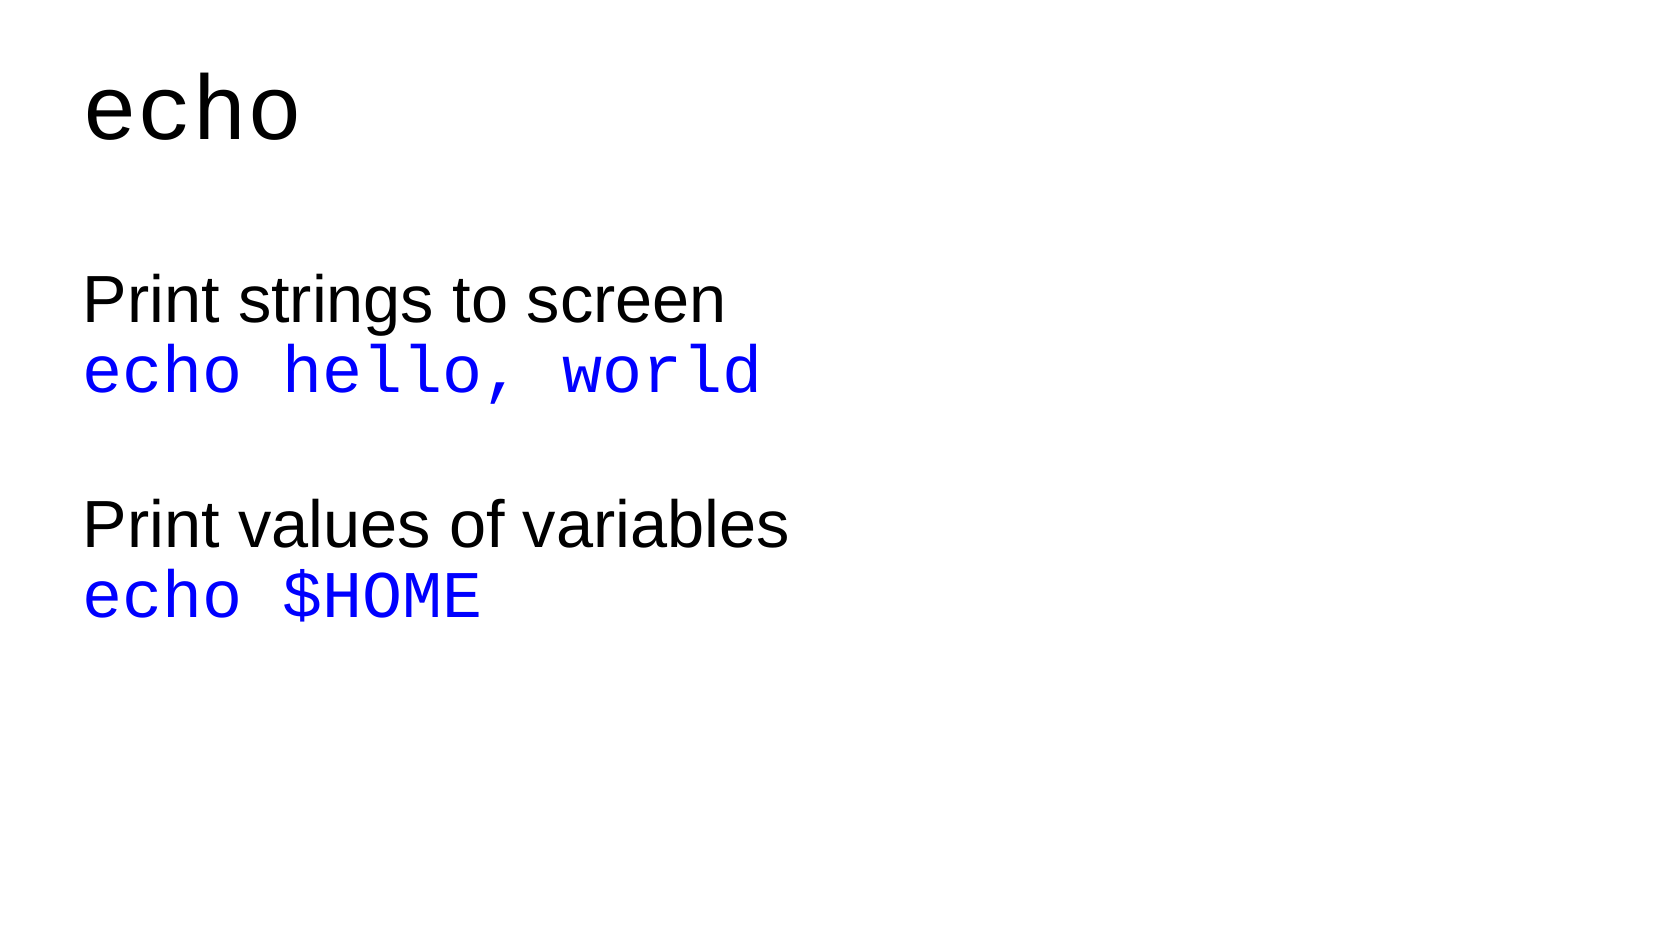

# echo
Print strings to screen
echo hello, world
Print values of variables
echo $HOME